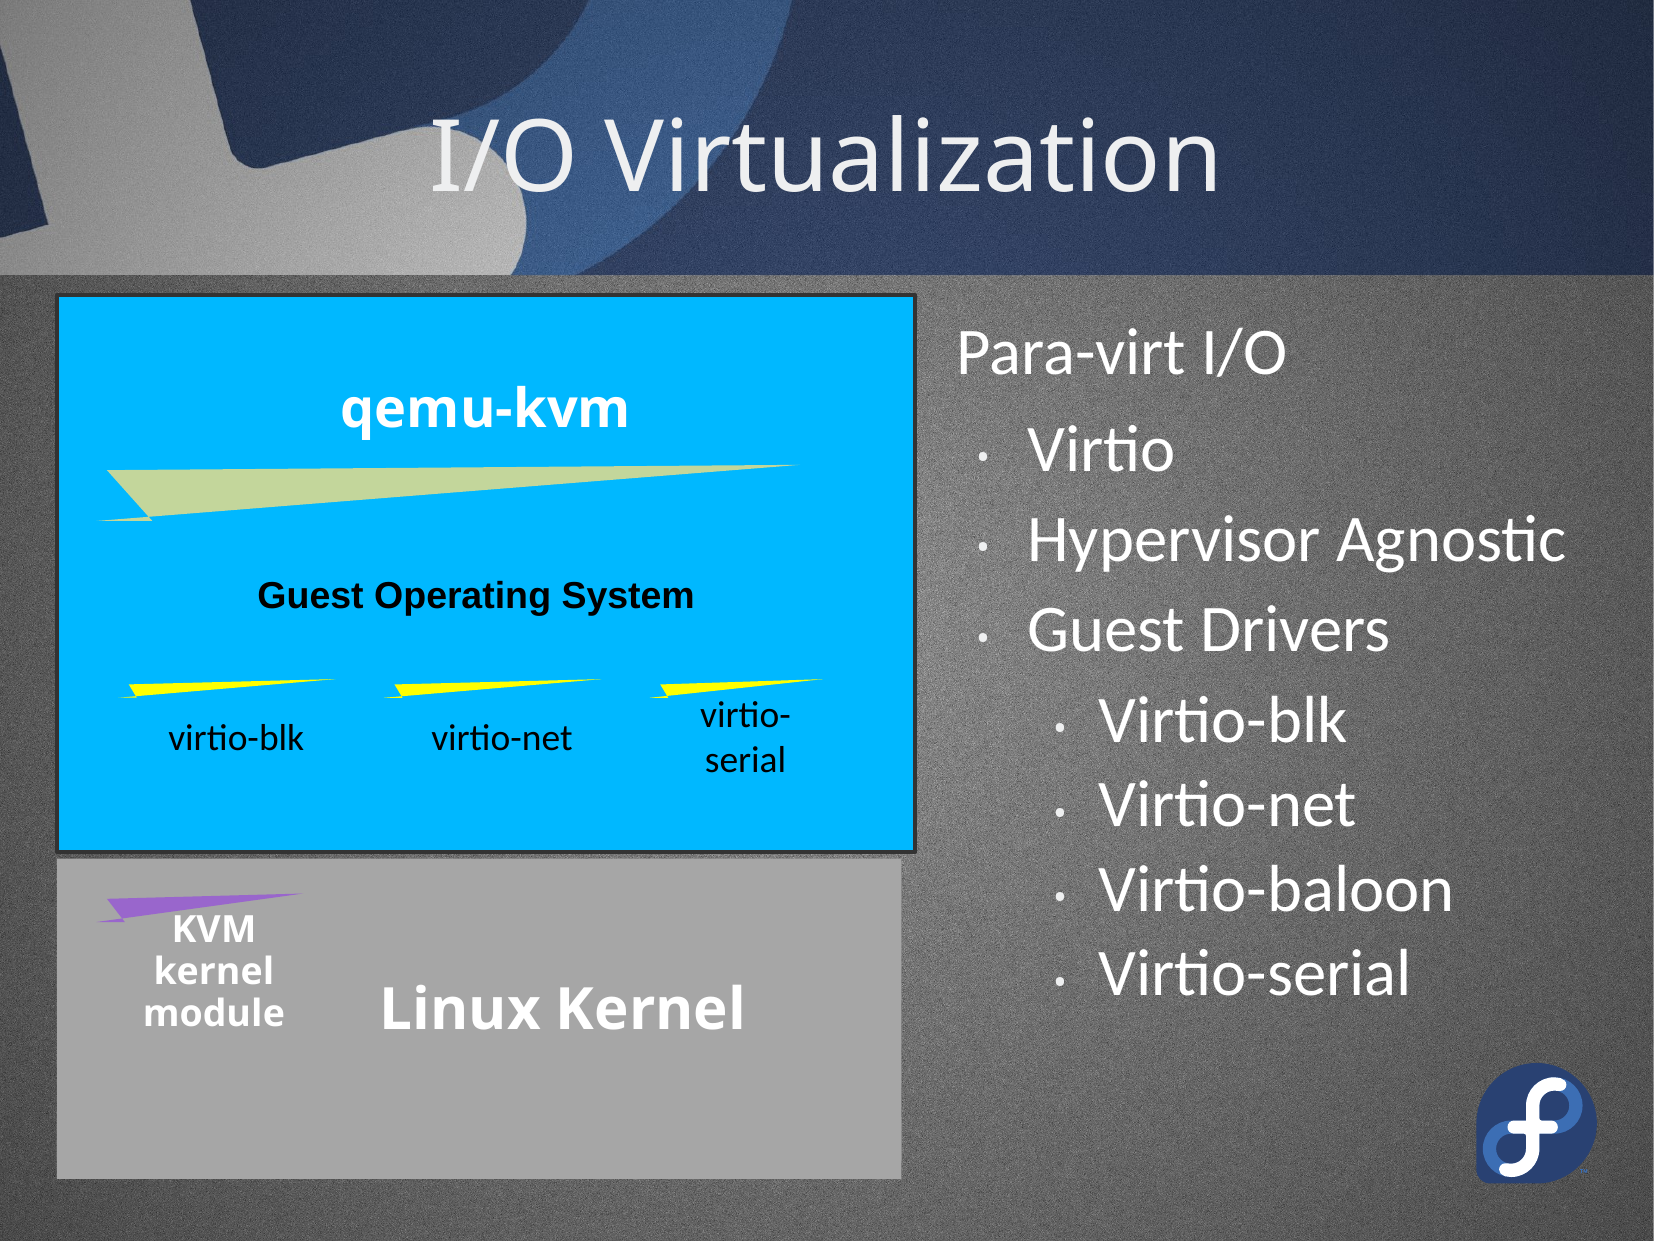

# I/O Virtualization
qemu-kvm
Para-virt I/O
Virtio
Hypervisor Agnostic
Guest Drivers
Virtio-blk
Virtio-net
Virtio-baloon
Virtio-serial
Guest Operating System
virtio-blk
virtio-net
virtio-serial
 Linux Kernel
KVM kernel module